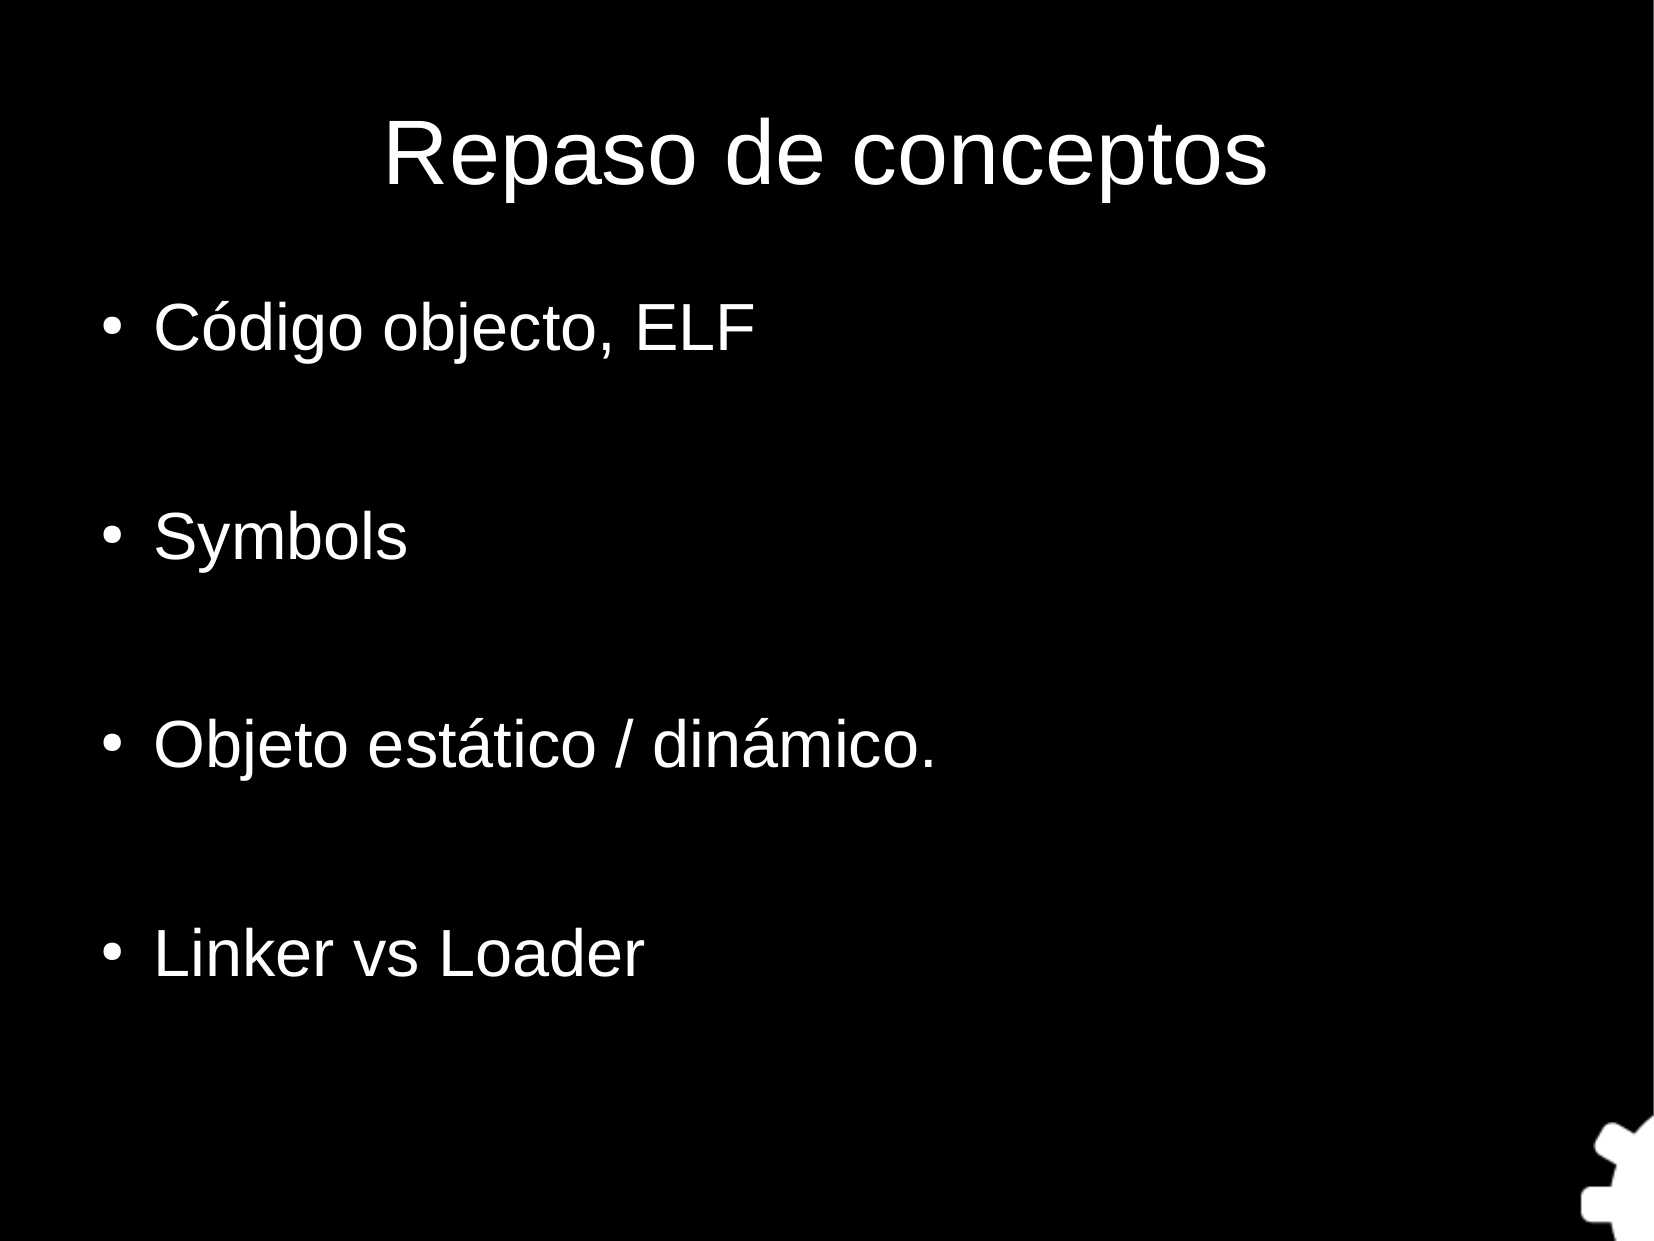

# Repaso de conceptos
Código objecto, ELF
Symbols
Objeto estático / dinámico.
Linker vs Loader